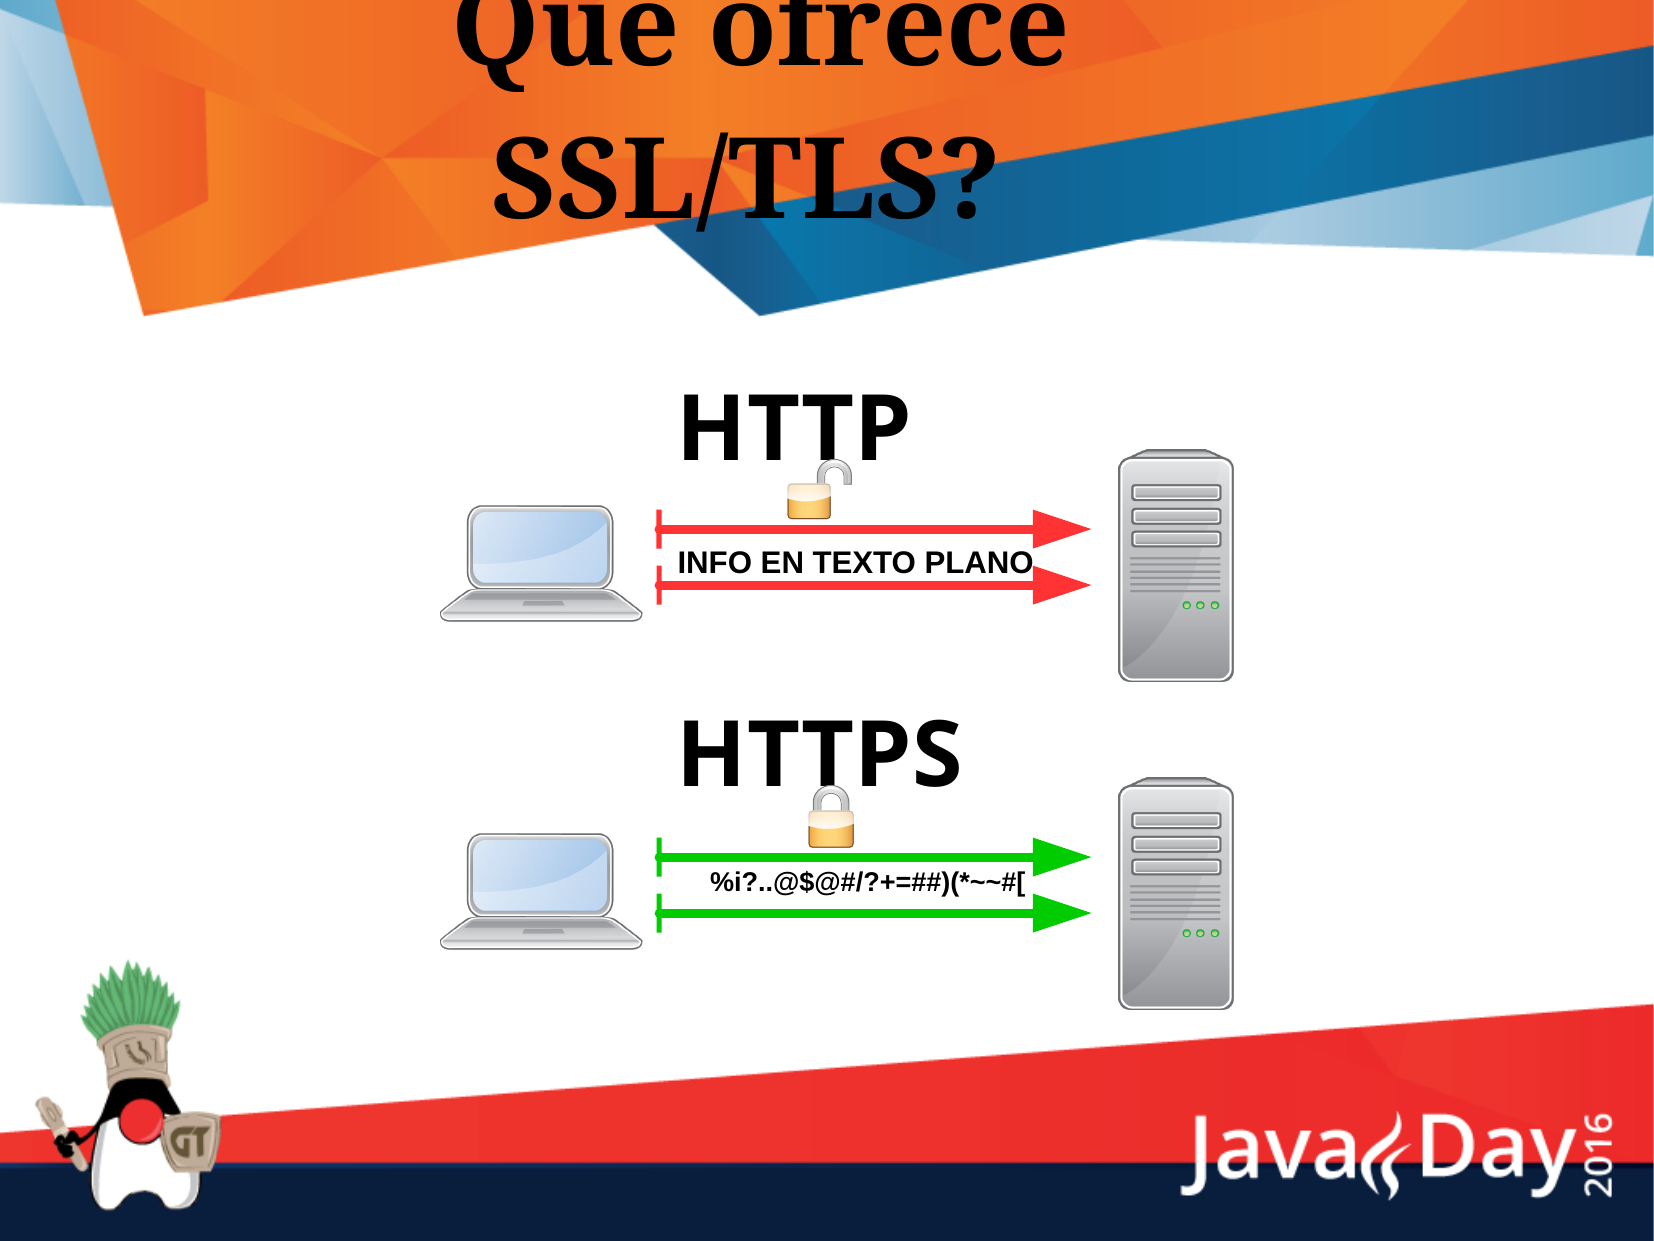

# Que ofrece SSL/TLS?
HTTP
INFO EN TEXTO PLANO
HTTPS
%i?..@$@#/?+=##)(*~~#[